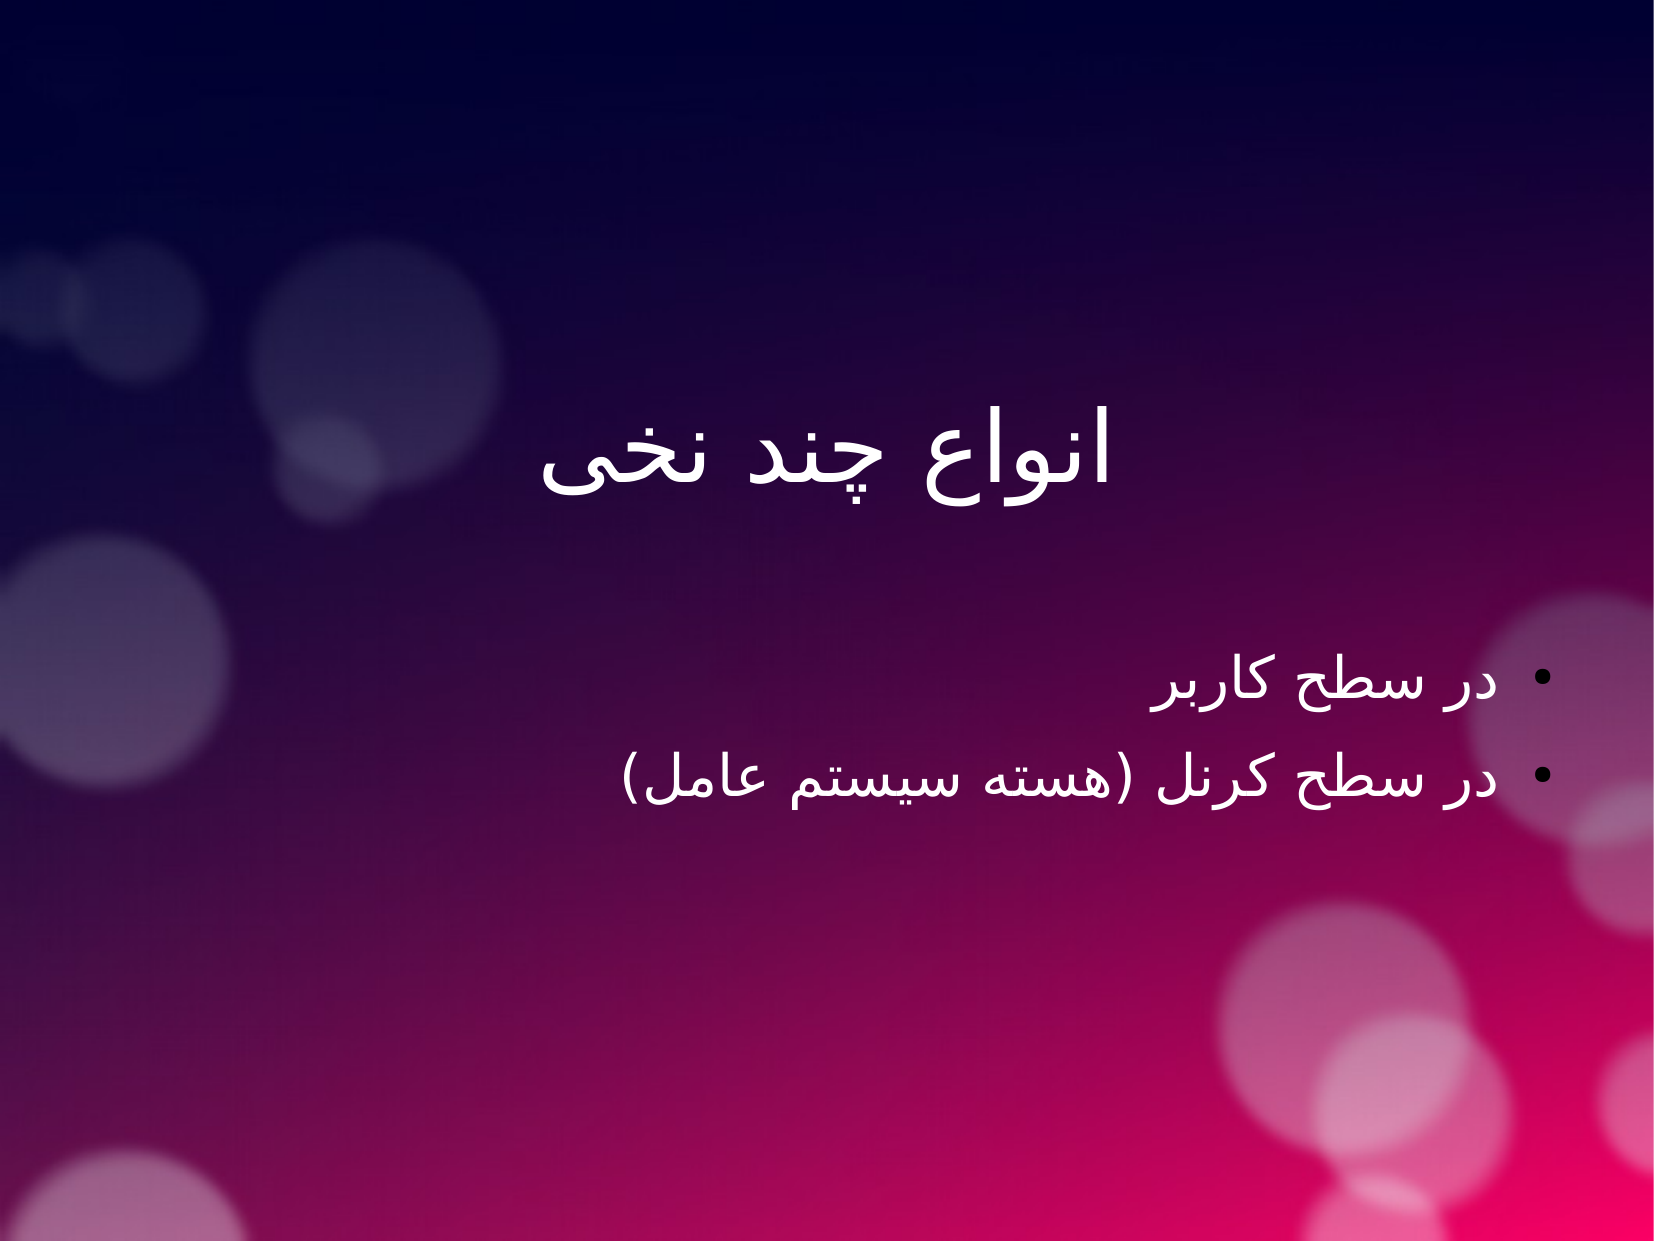

# انواع چند نخی
در سطح کاربر
در سطح کرنل (هسته سیستم عامل)